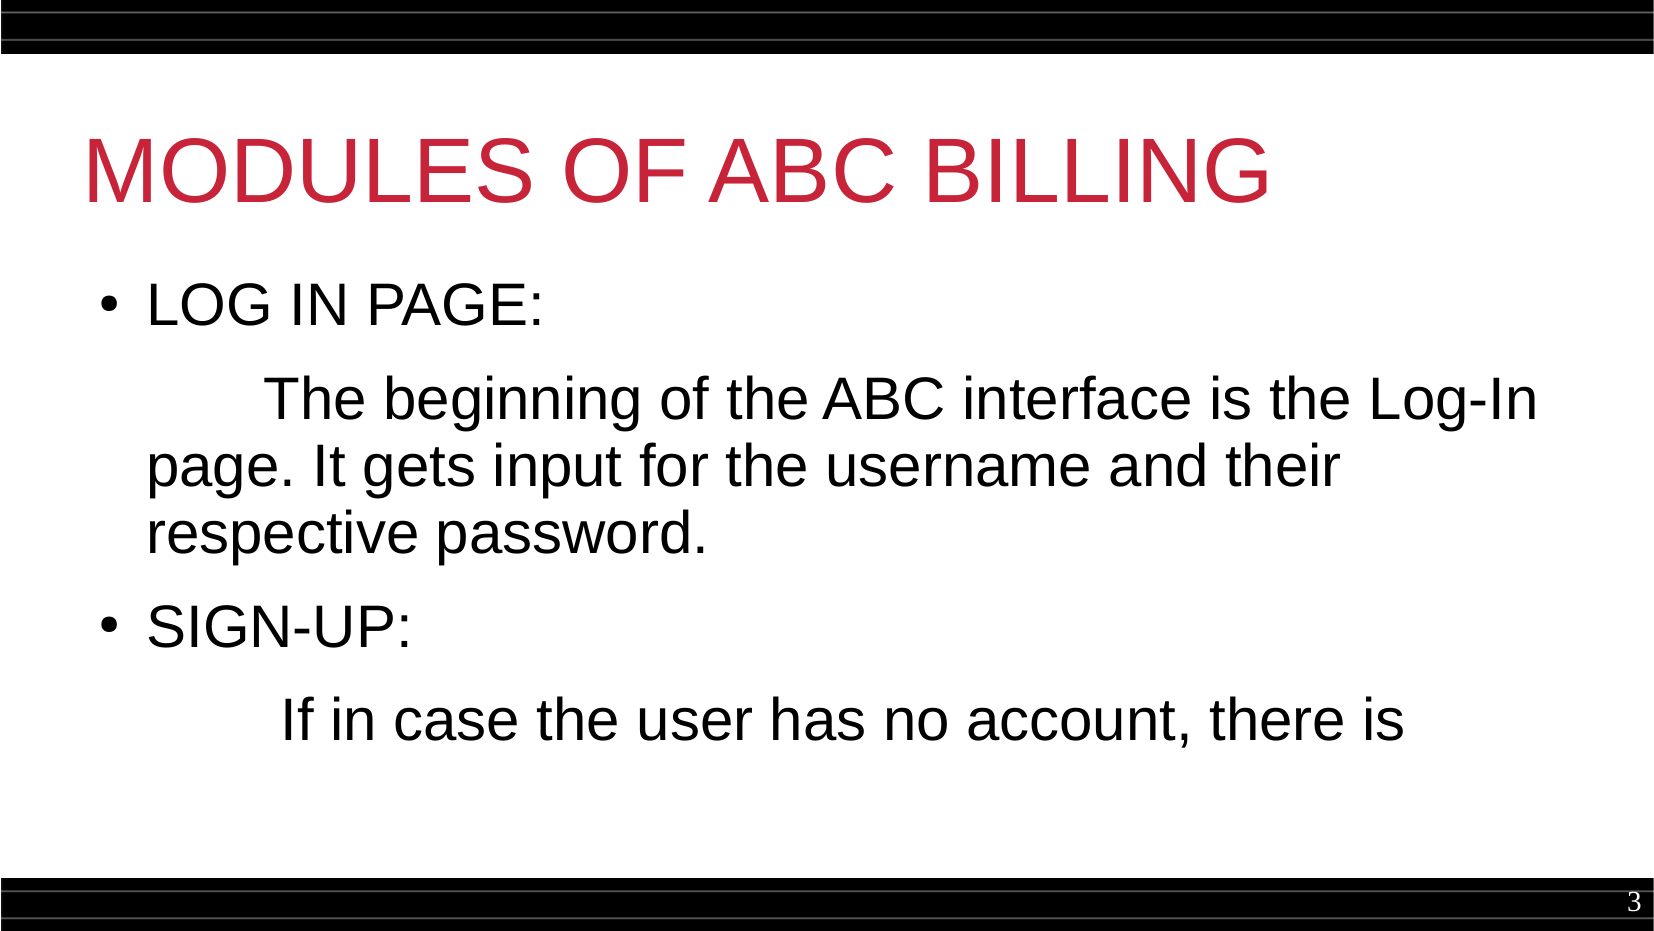

# MODULES OF ABC BILLING
LOG IN PAGE:
 The beginning of the ABC interface is the Log-In page. It gets input for the username and their respective password.
SIGN-UP:
 If in case the user has no account, there is